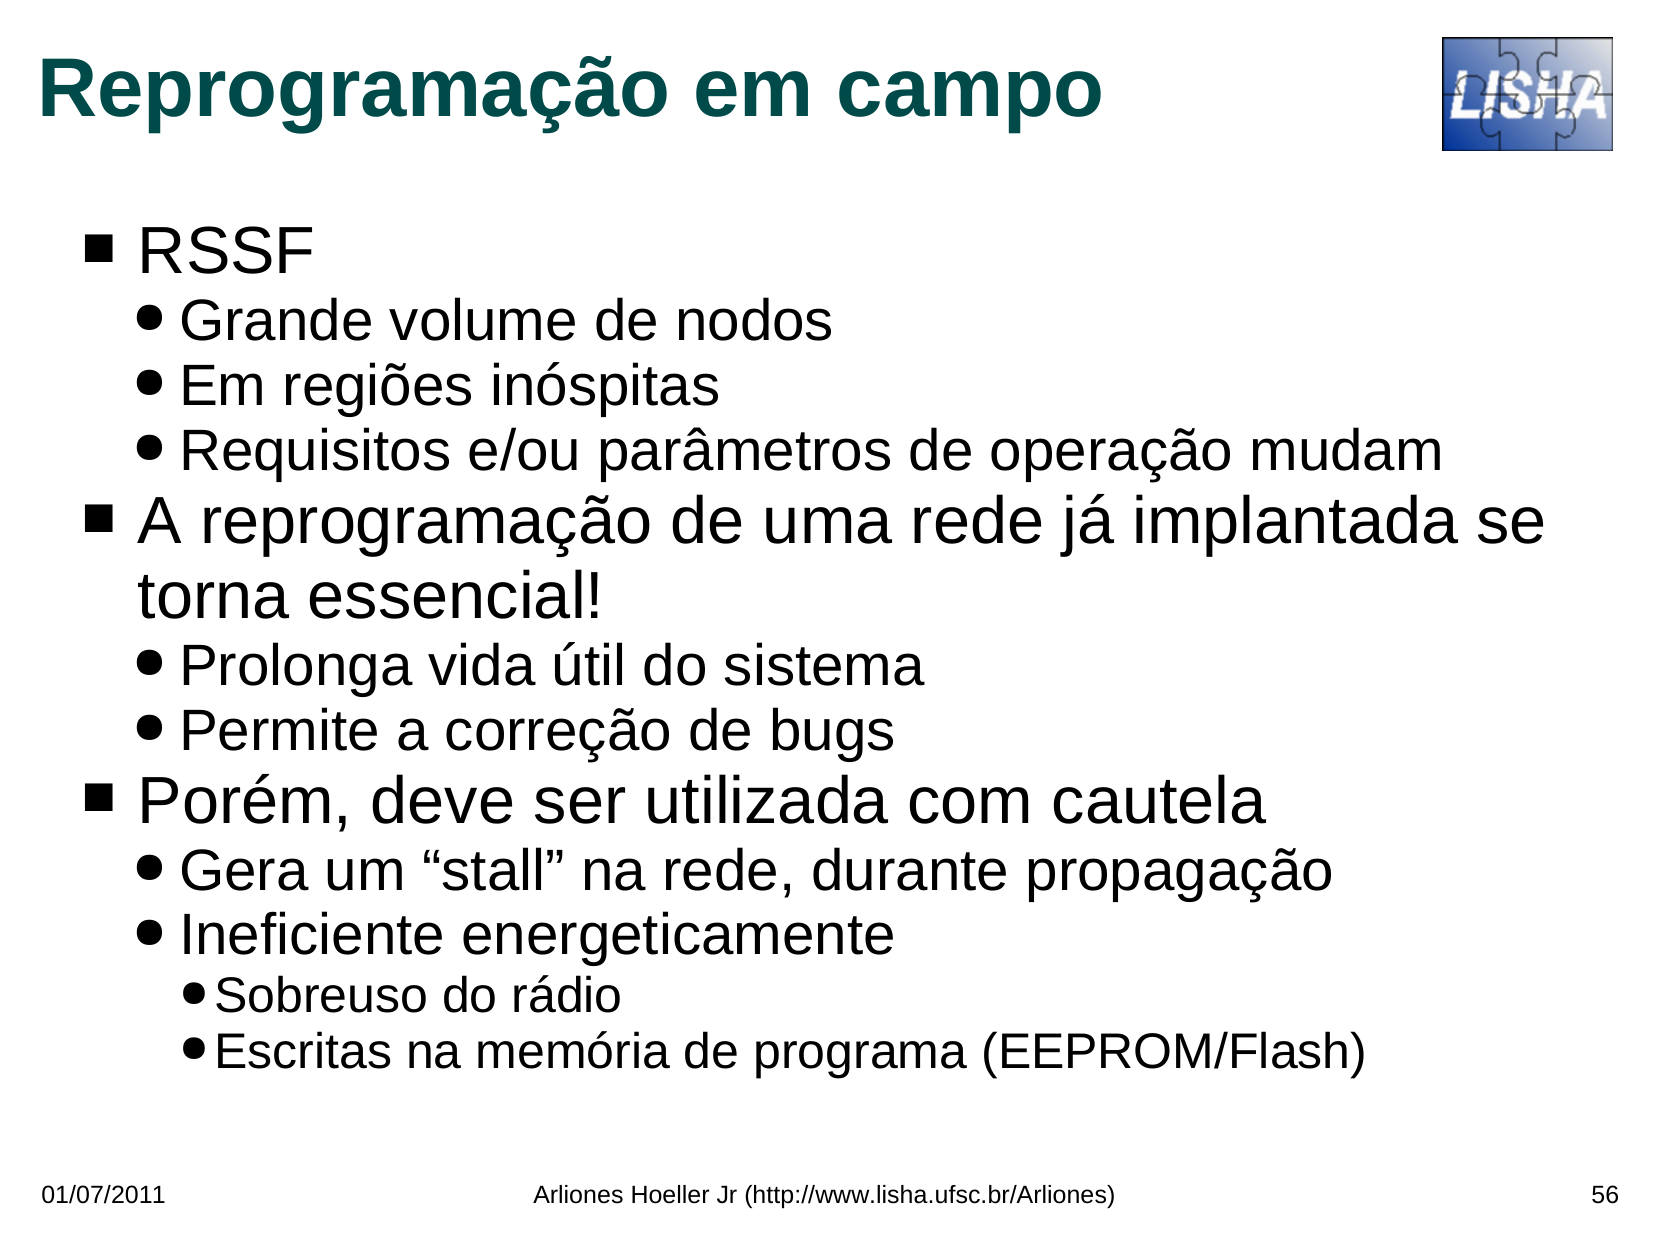

# Reprogramação em campo
RSSF
Grande volume de nodos
Em regiões inóspitas
Requisitos e/ou parâmetros de operação mudam
A reprogramação de uma rede já implantada se torna essencial!
Prolonga vida útil do sistema
Permite a correção de bugs
Porém, deve ser utilizada com cautela
Gera um “stall” na rede, durante propagação
Ineficiente energeticamente
Sobreuso do rádio
Escritas na memória de programa (EEPROM/Flash)